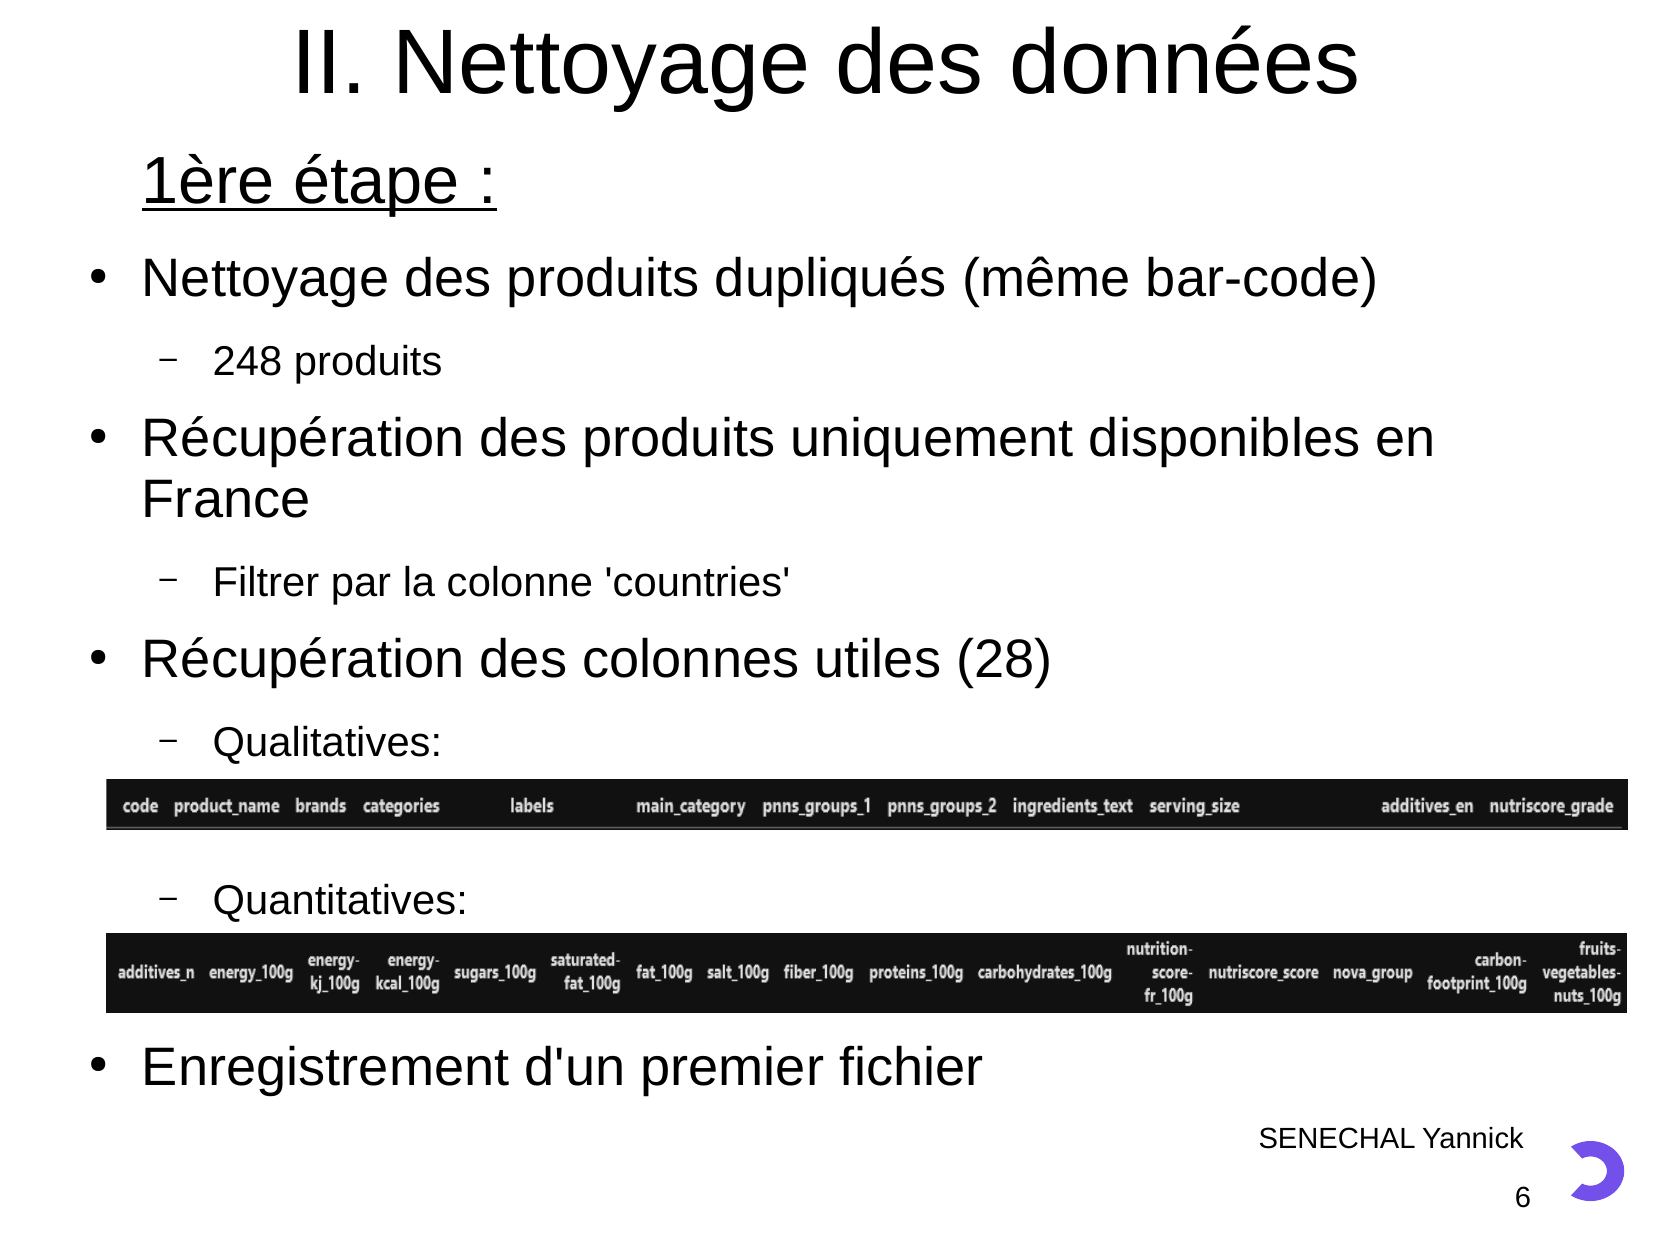

# II. Nettoyage des données
1ère étape :
Nettoyage des produits dupliqués (même bar-code)
248 produits
Récupération des produits uniquement disponibles en France
Filtrer par la colonne 'countries'
Récupération des colonnes utiles (28)
Qualitatives:
Quantitatives:
Enregistrement d'un premier fichier
SENECHAL Yannick
6